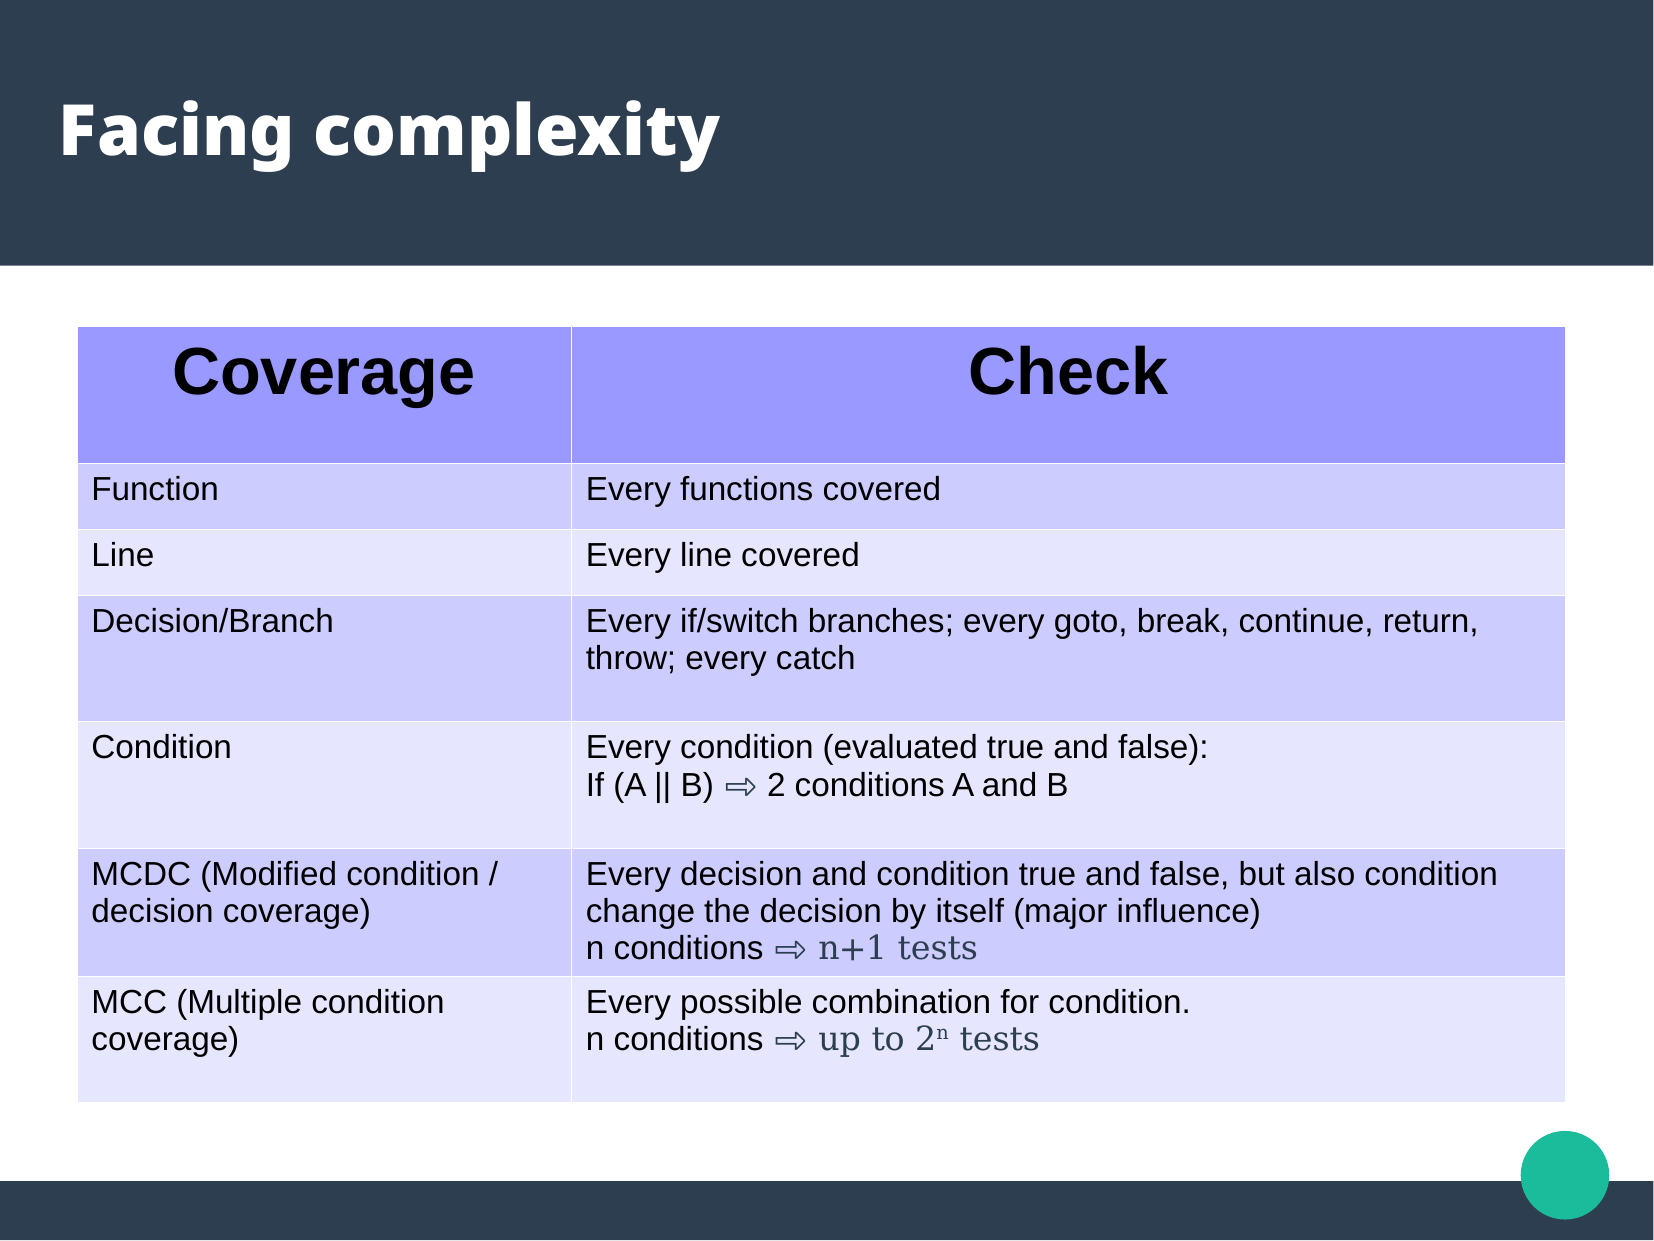

# Facing complexity
| Coverage | Check |
| --- | --- |
| Function | Every functions covered |
| Line | Every line covered |
| Decision/Branch | Every if/switch branches; every goto, break, continue, return, throw; every catch |
| Condition | Every condition (evaluated true and false): If (A || B) ⇨ 2 conditions A and B |
| MCDC (Modified condition / decision coverage) | Every decision and condition true and false, but also condition change the decision by itself (major influence) n conditions ⇨ n+1 tests |
| MCC (Multiple condition coverage) | Every possible combination for condition. n conditions ⇨ up to 2n tests |